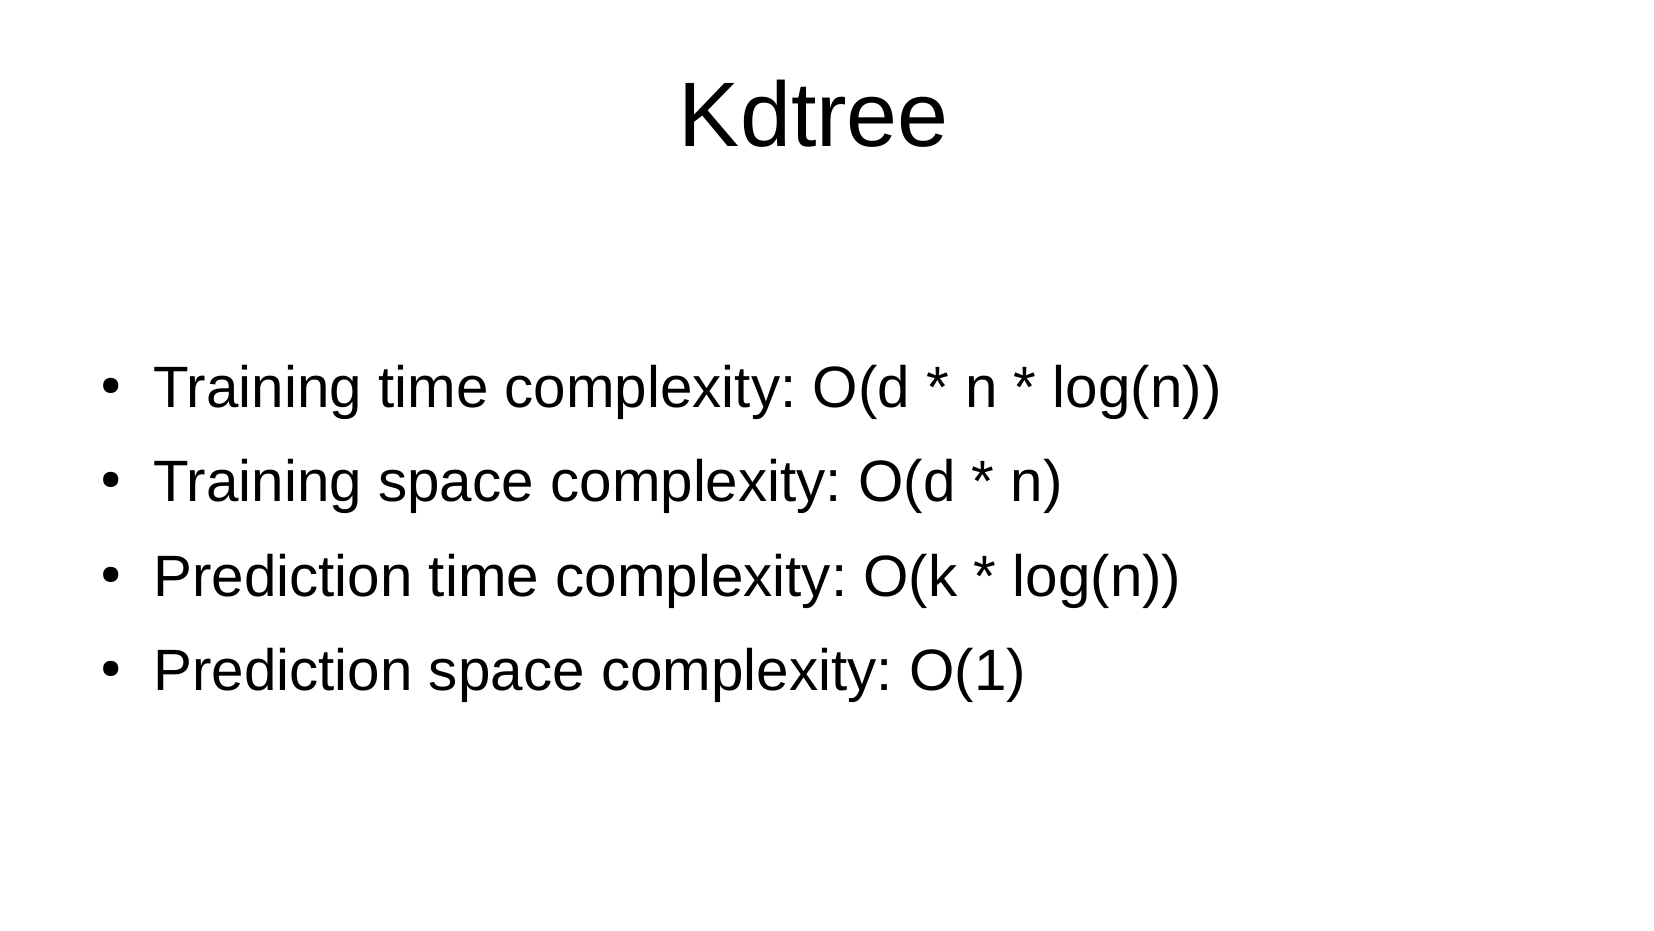

# Kdtree
Training time complexity: O(d * n * log(n))
Training space complexity: O(d * n)
Prediction time complexity: O(k * log(n))
Prediction space complexity: O(1)